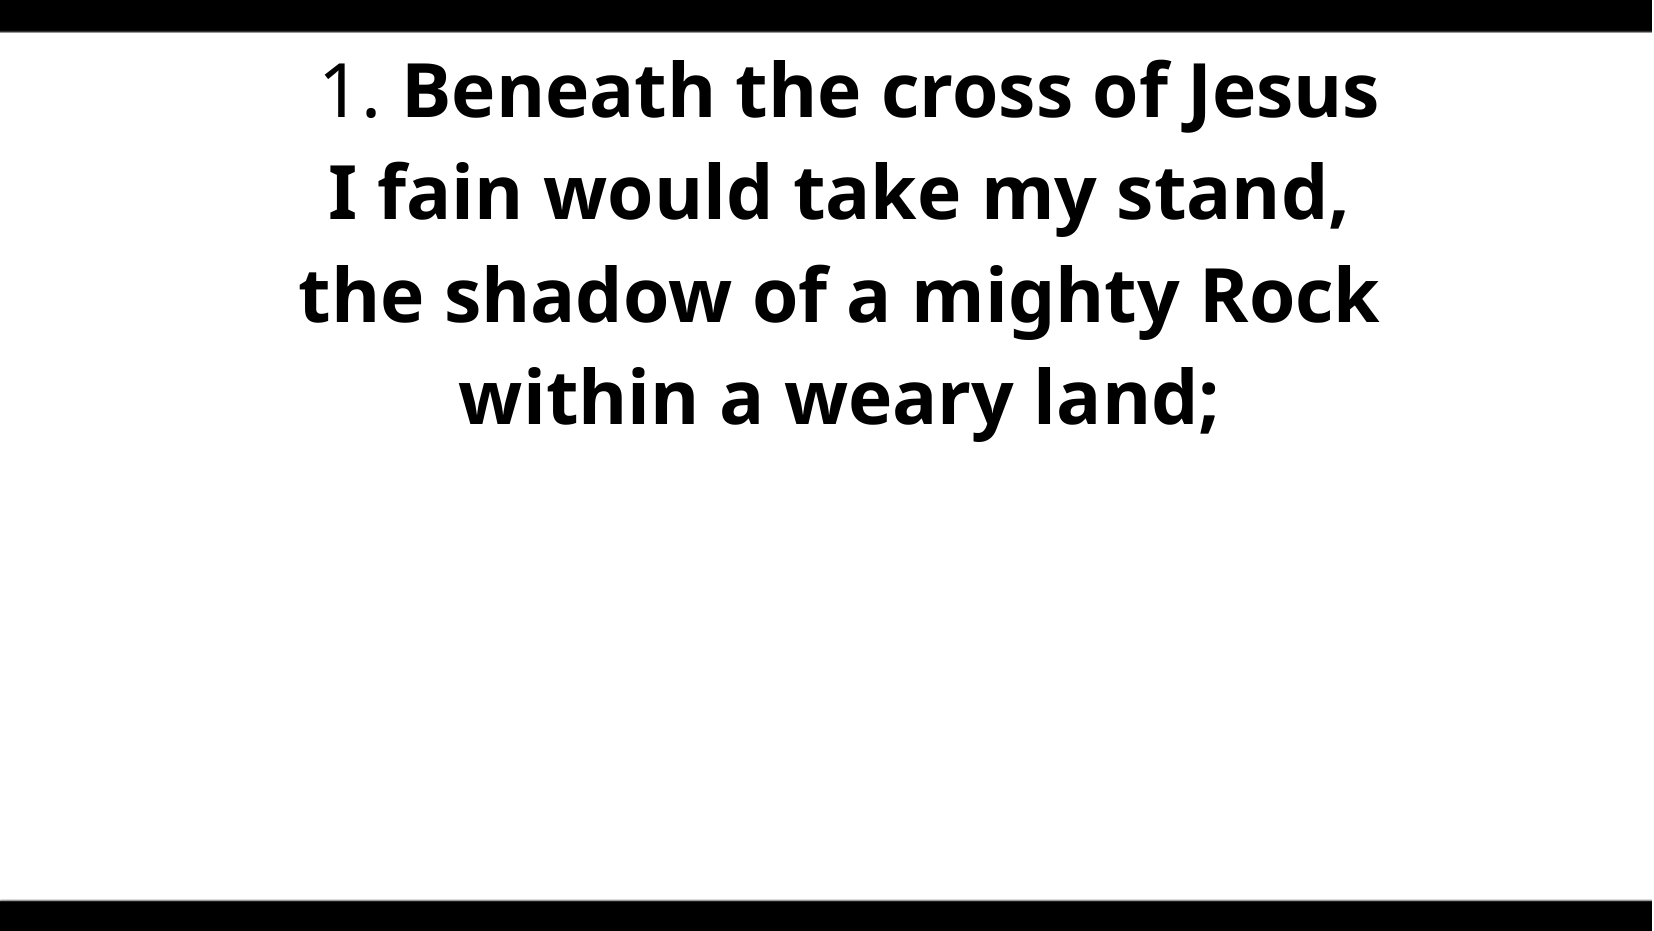

1. Beneath the cross of Jesus
I fain would take my stand,
the shadow of a mighty Rock
within a weary land;